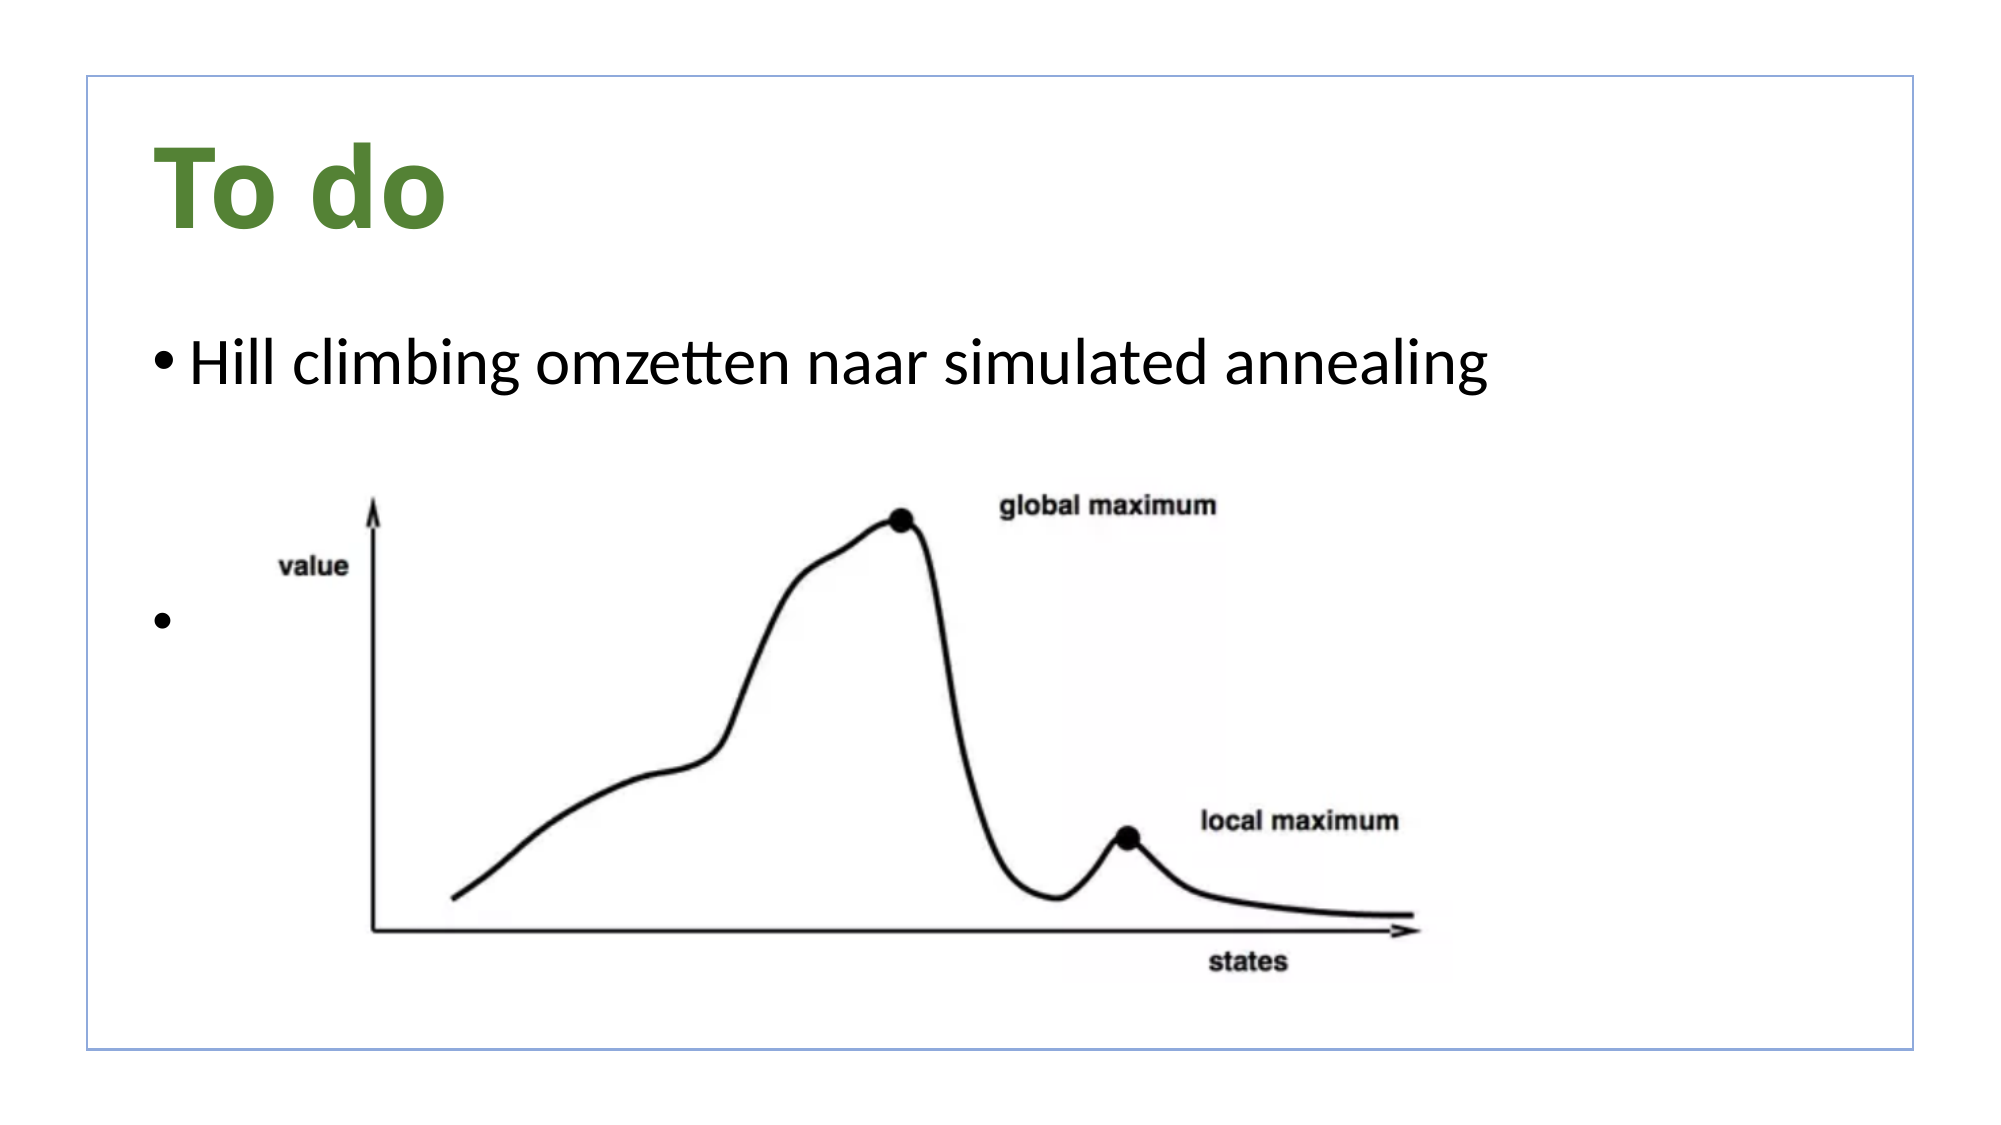

# To do
Hill climbing omzetten naar simulated annealing